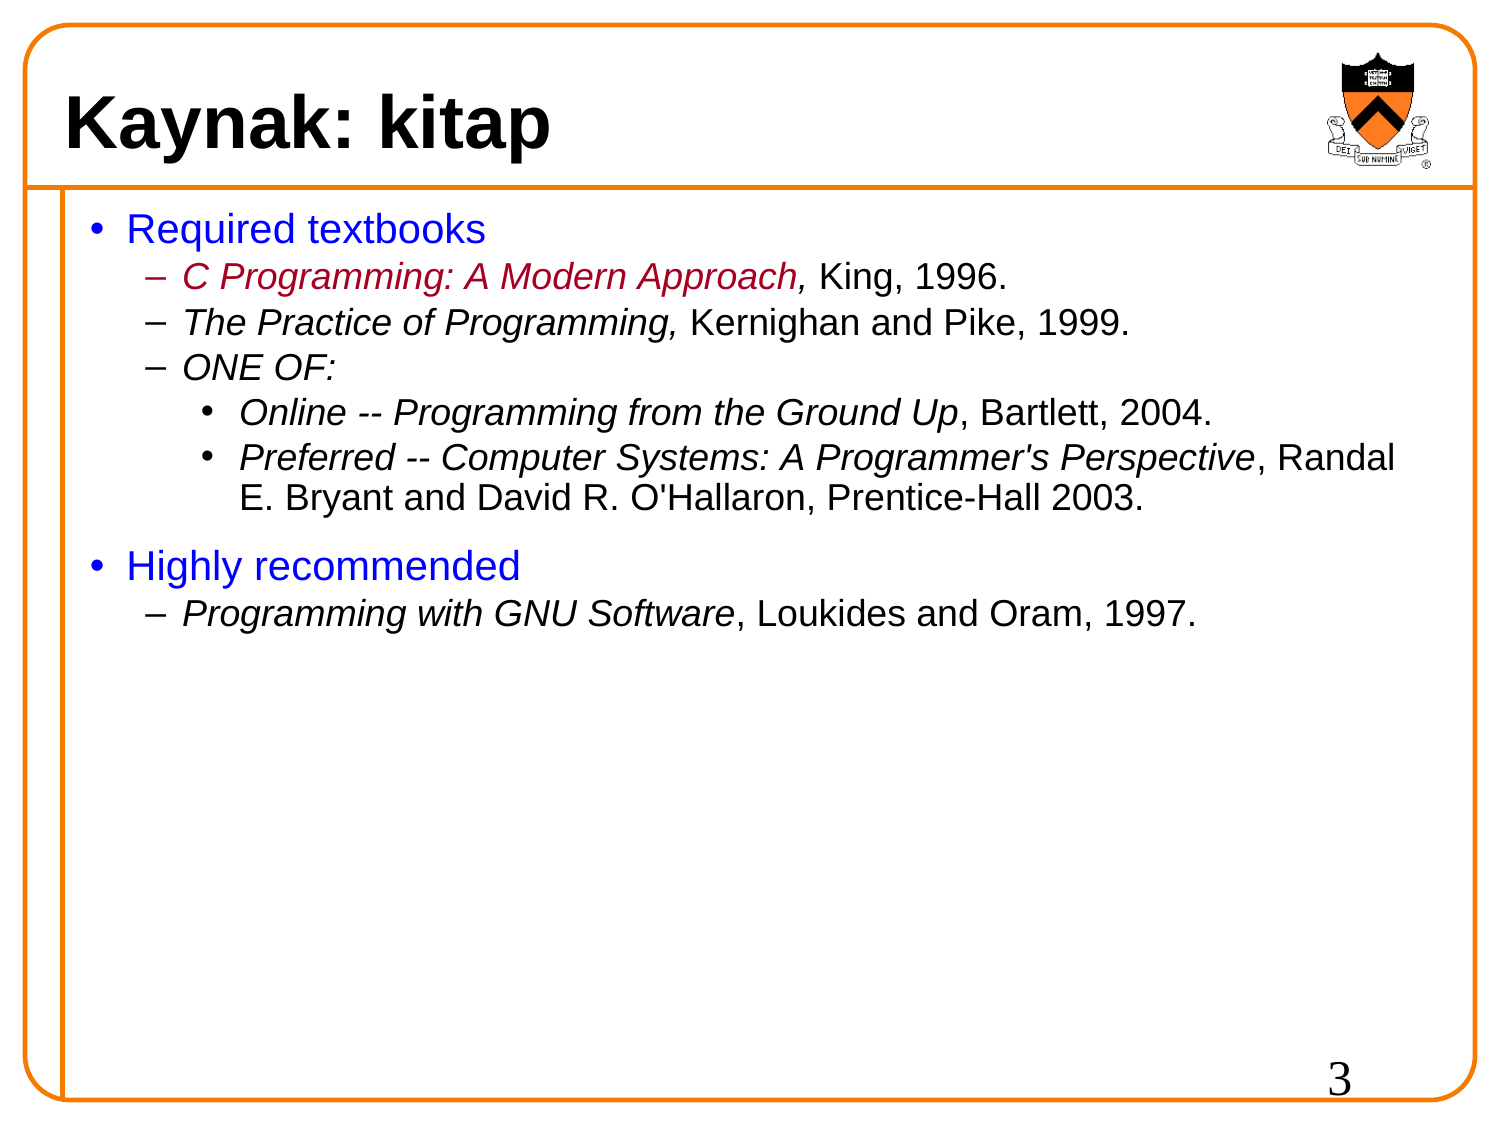

# Kaynak: kitap
Required textbooks
C Programming: A Modern Approach, King, 1996.
The Practice of Programming, Kernighan and Pike, 1999.
ONE OF:
Online -- Programming from the Ground Up, Bartlett, 2004.
Preferred -- Computer Systems: A Programmer's Perspective, Randal E. Bryant and David R. O'Hallaron, Prentice-Hall 2003.
Highly recommended
Programming with GNU Software, Loukides and Oram, 1997.
3